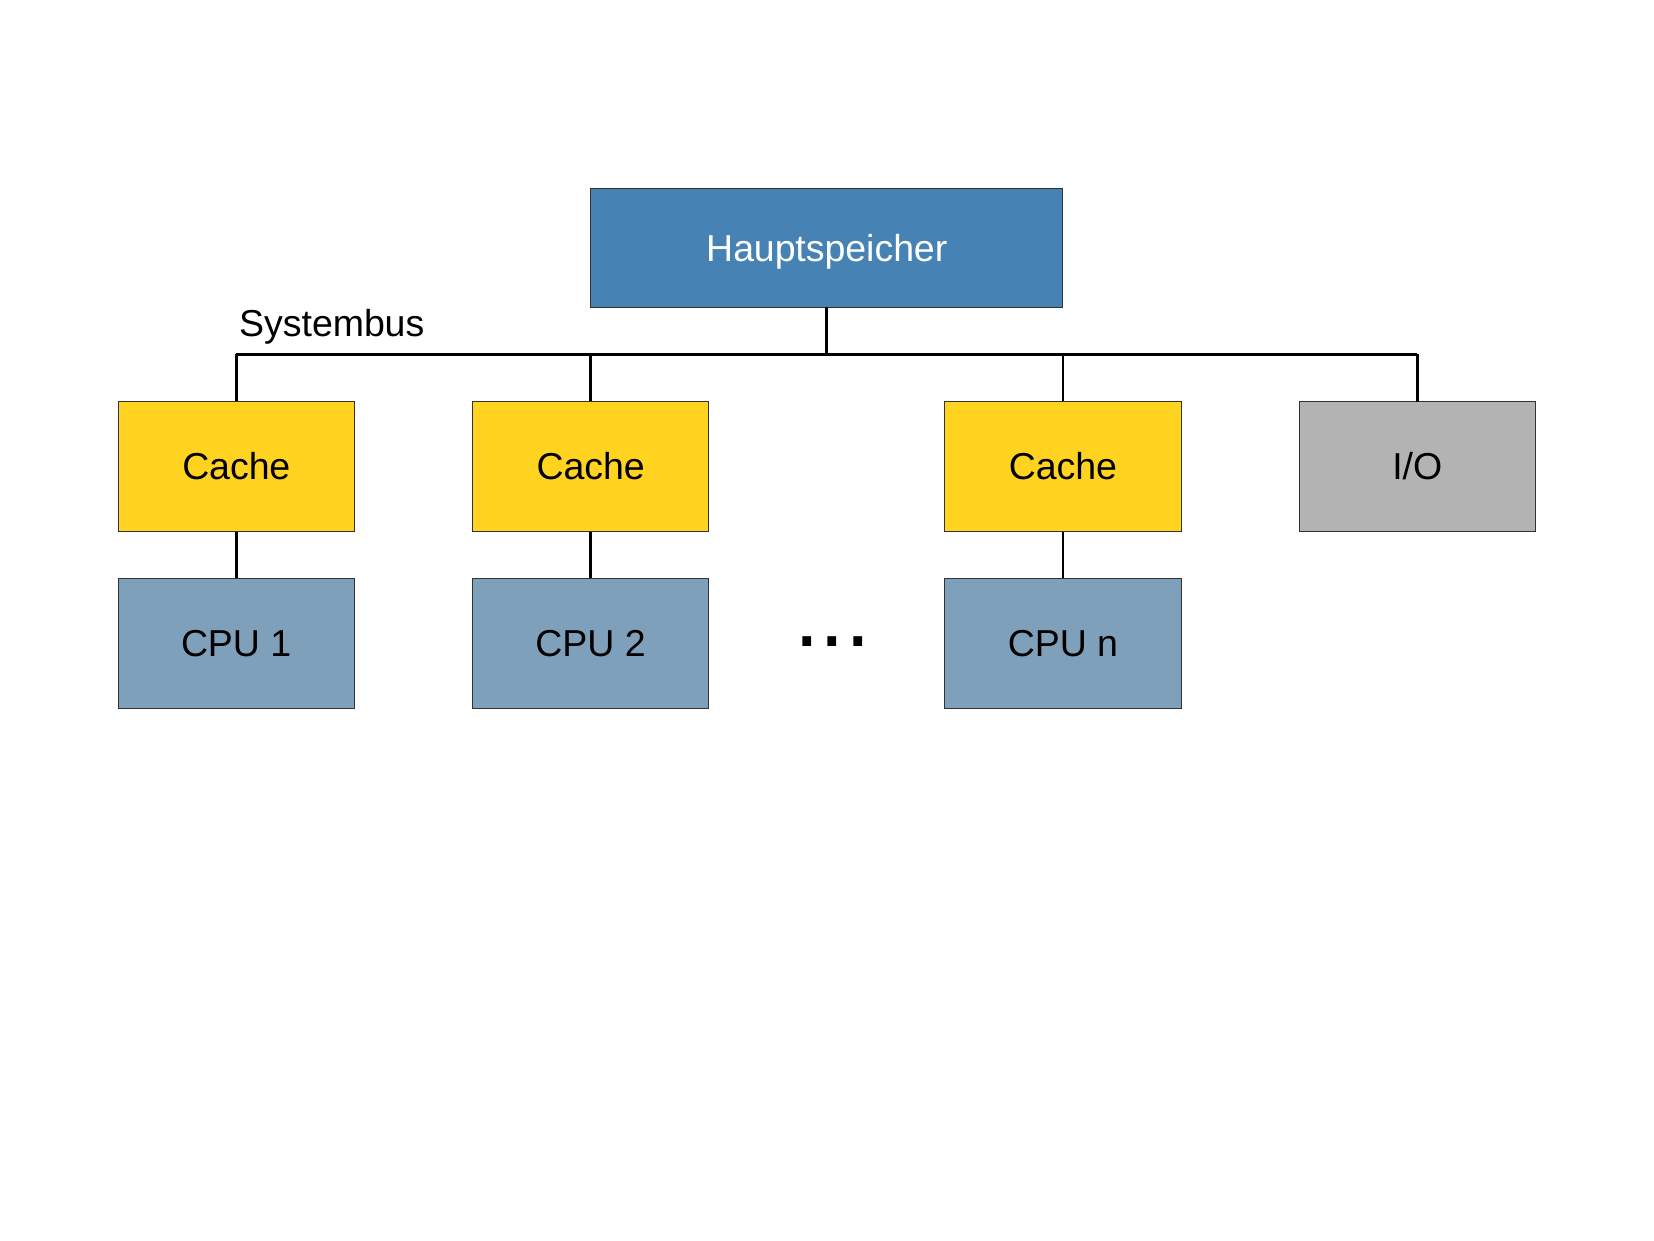

Hauptspeicher
Systembus
Cache
Cache
Cache
I/O
...
CPU 1
CPU 2
CPU n